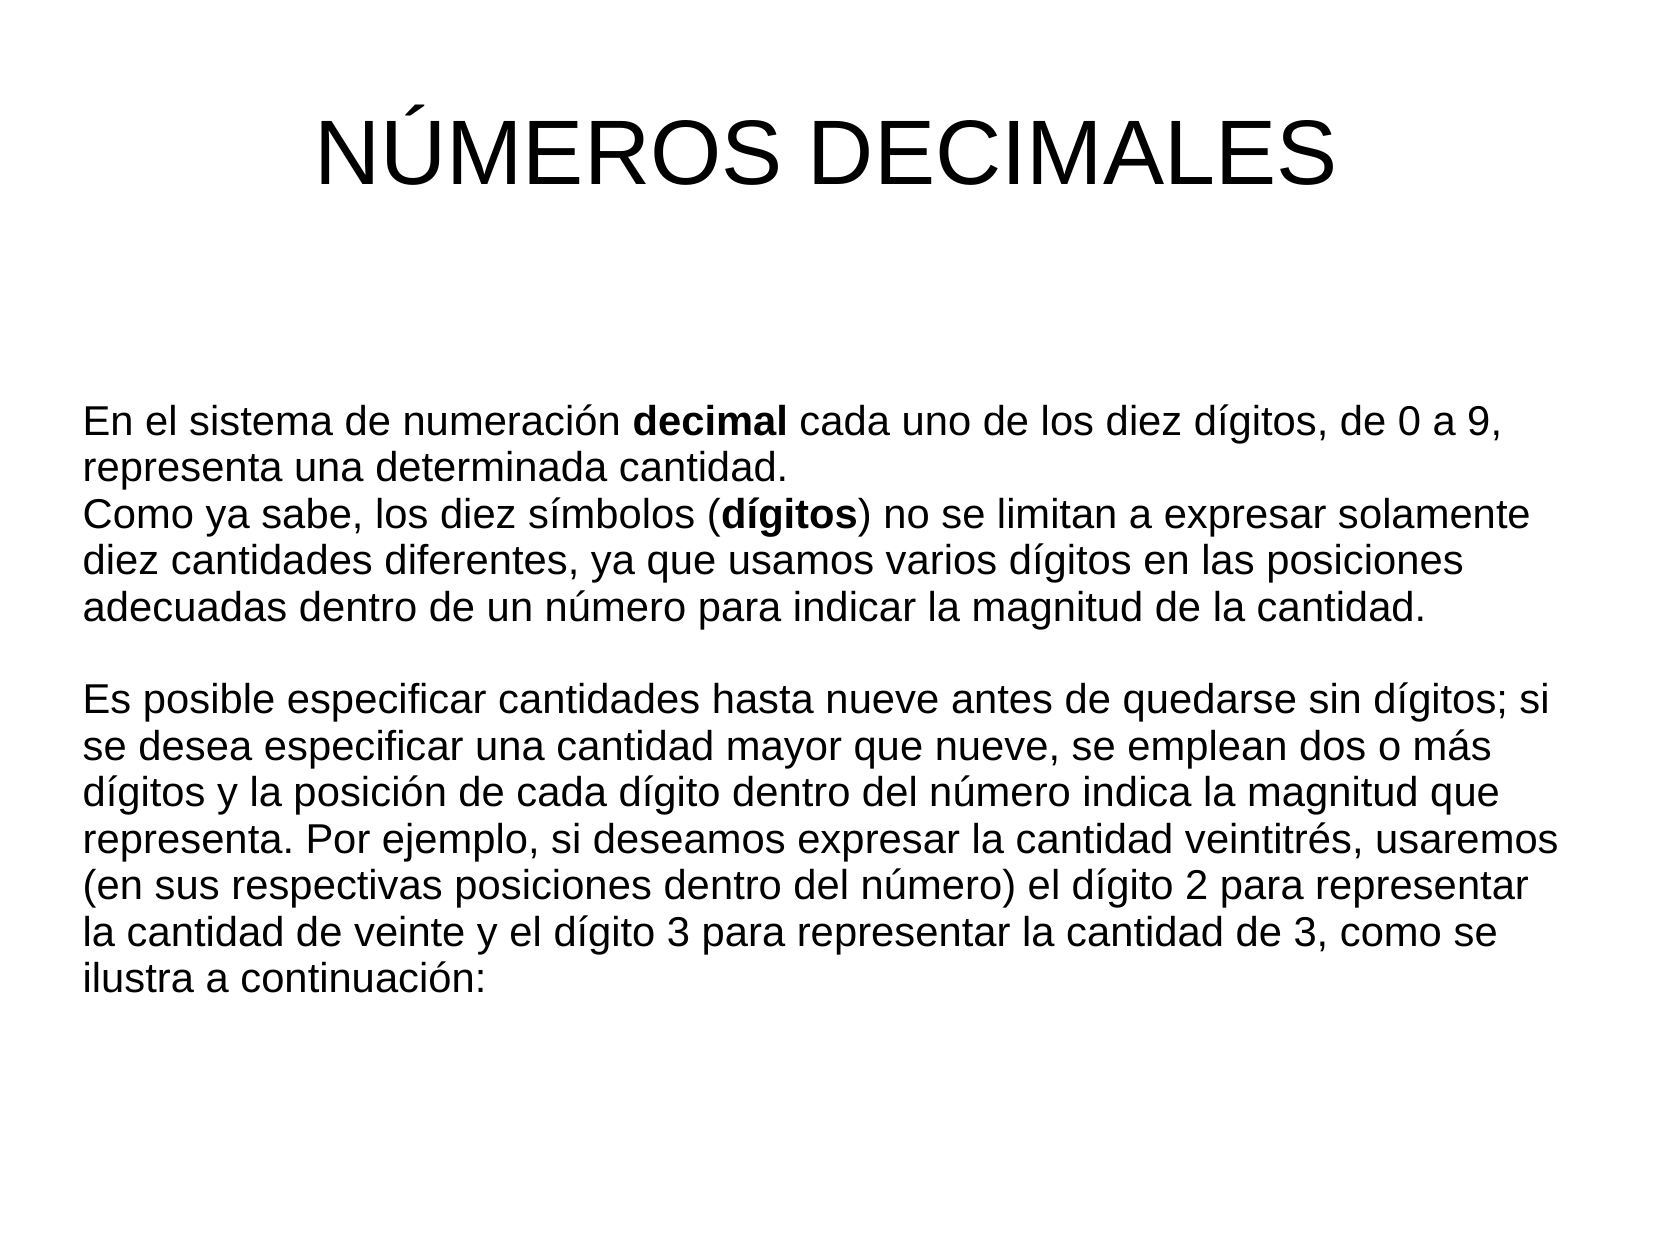

# NÚMEROS DECIMALES
En el sistema de numeración decimal cada uno de los diez dígitos, de 0 a 9, representa una determinada cantidad.
Como ya sabe, los diez símbolos (dígitos) no se limitan a expresar solamente diez cantidades diferentes, ya que usamos varios dígitos en las posiciones adecuadas dentro de un número para indicar la magnitud de la cantidad.
Es posible especificar cantidades hasta nueve antes de quedarse sin dígitos; si se desea especificar una cantidad mayor que nueve, se emplean dos o más dígitos y la posición de cada dígito dentro del número indica la magnitud que representa. Por ejemplo, si deseamos expresar la cantidad veintitrés, usaremos (en sus respectivas posiciones dentro del número) el dígito 2 para representar la cantidad de veinte y el dígito 3 para representar la cantidad de 3, como se ilustra a continuación: